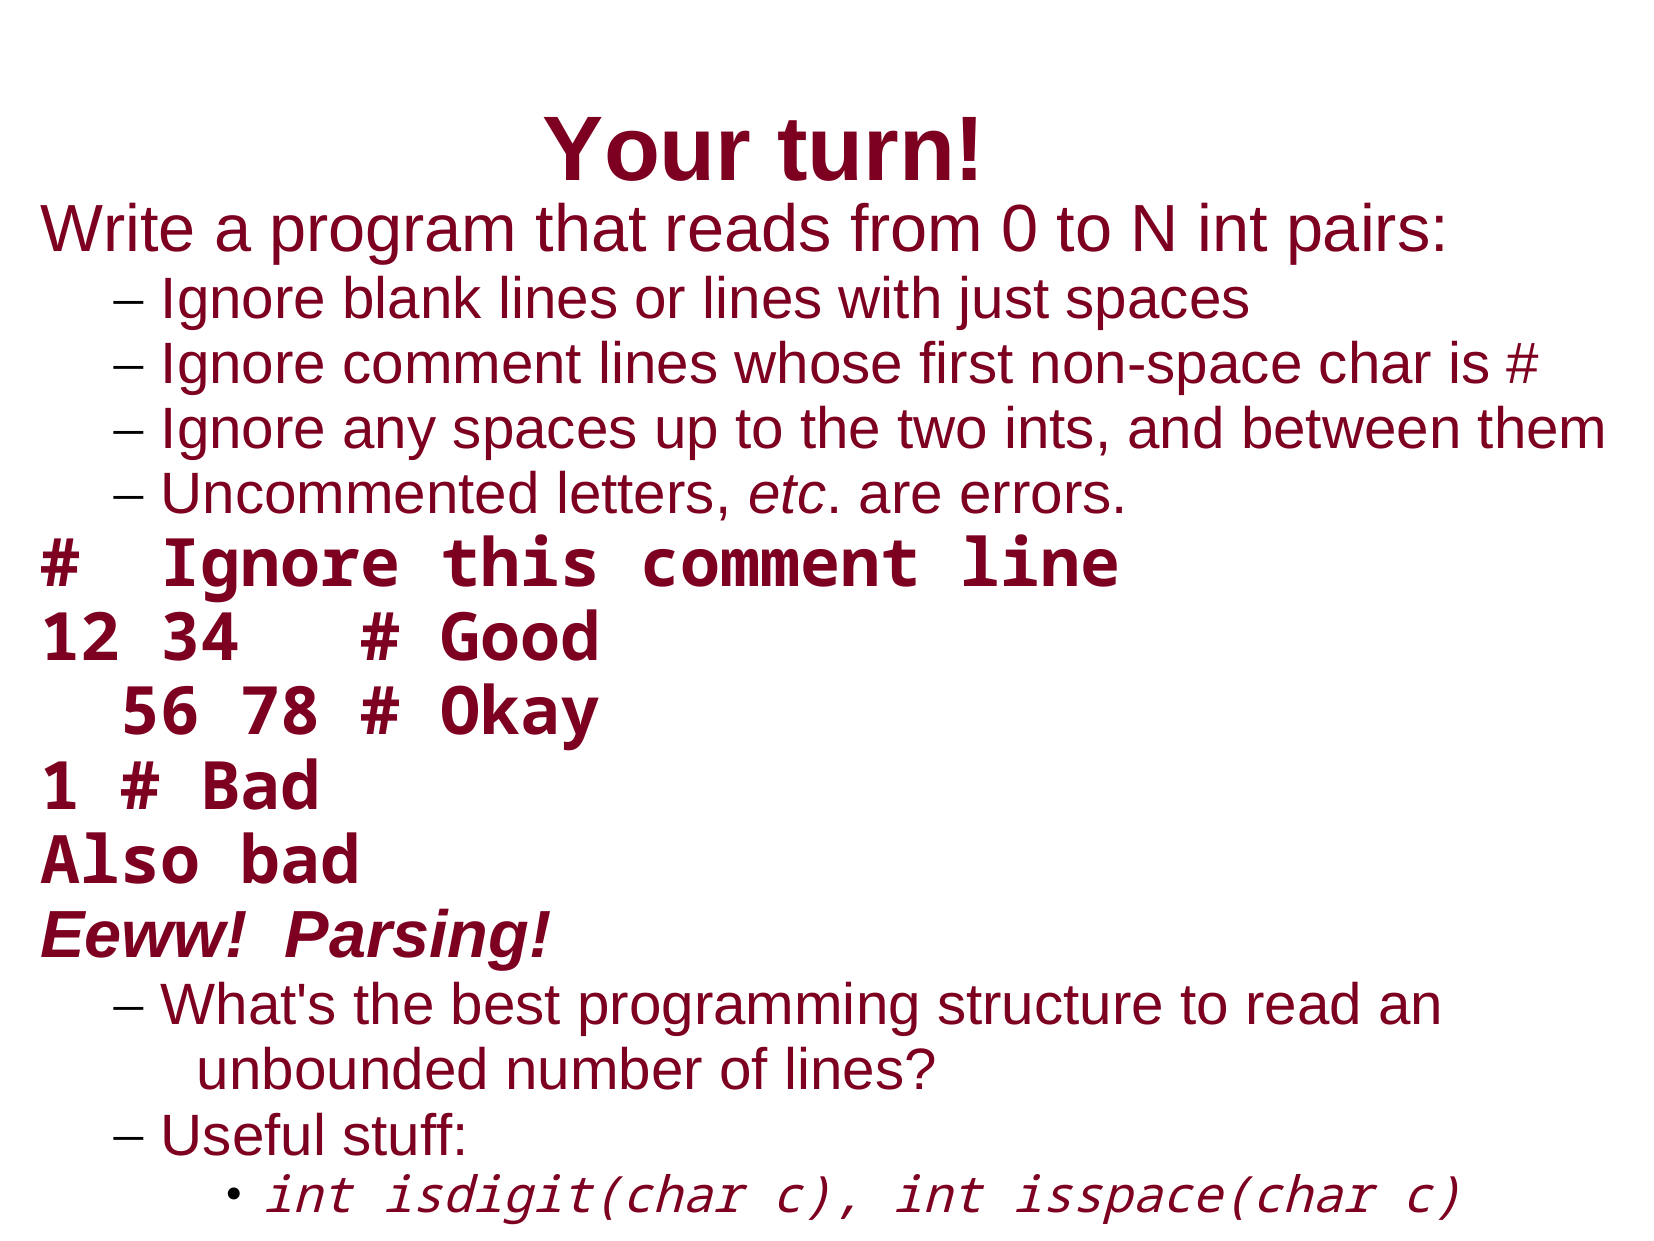

# Your turn!
Write a program that reads from 0 to N int pairs:
Ignore blank lines or lines with just spaces
Ignore comment lines whose first non-space char is #
Ignore any spaces up to the two ints, and between them
Uncommented letters, etc. are errors.
# Ignore this comment line
12 34 # Good
 56 78 # Okay
1 # Bad
Also bad
Eeww! Parsing!
What's the best programming structure to read an unbounded number of lines?
Useful stuff:
int isdigit(char c), int isspace(char c)